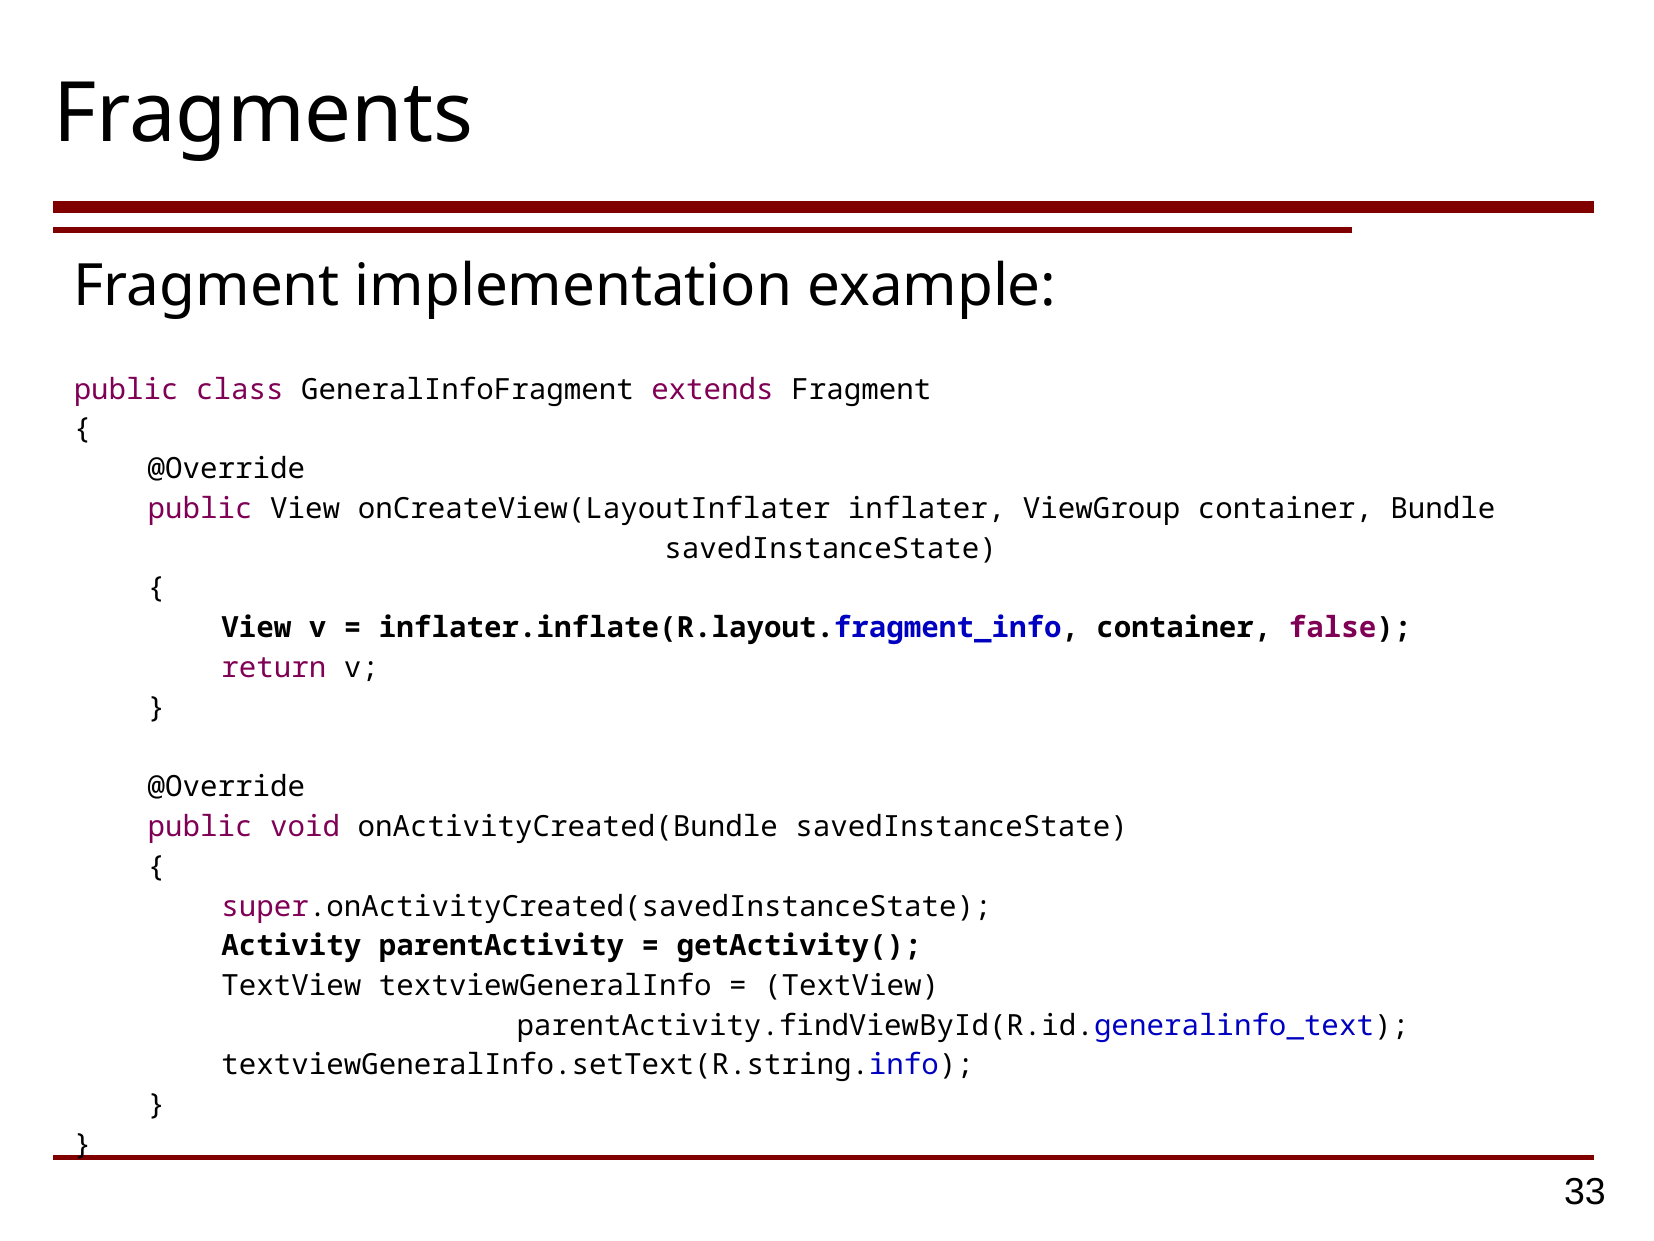

# Fragments
Fragment implementation example:
public class GeneralInfoFragment extends Fragment
{
	@Override
	public View onCreateView(LayoutInflater inflater, ViewGroup container, Bundle 									savedInstanceState)
	{
		View v = inflater.inflate(R.layout.fragment_info, container, false);
		return v;
	}
	@Override
	public void onActivityCreated(Bundle savedInstanceState)
	{
		super.onActivityCreated(savedInstanceState);
		Activity parentActivity = getActivity();
		TextView textviewGeneralInfo = (TextView)
						parentActivity.findViewById(R.id.generalinfo_text);
		textviewGeneralInfo.setText(R.string.info);
	}
}